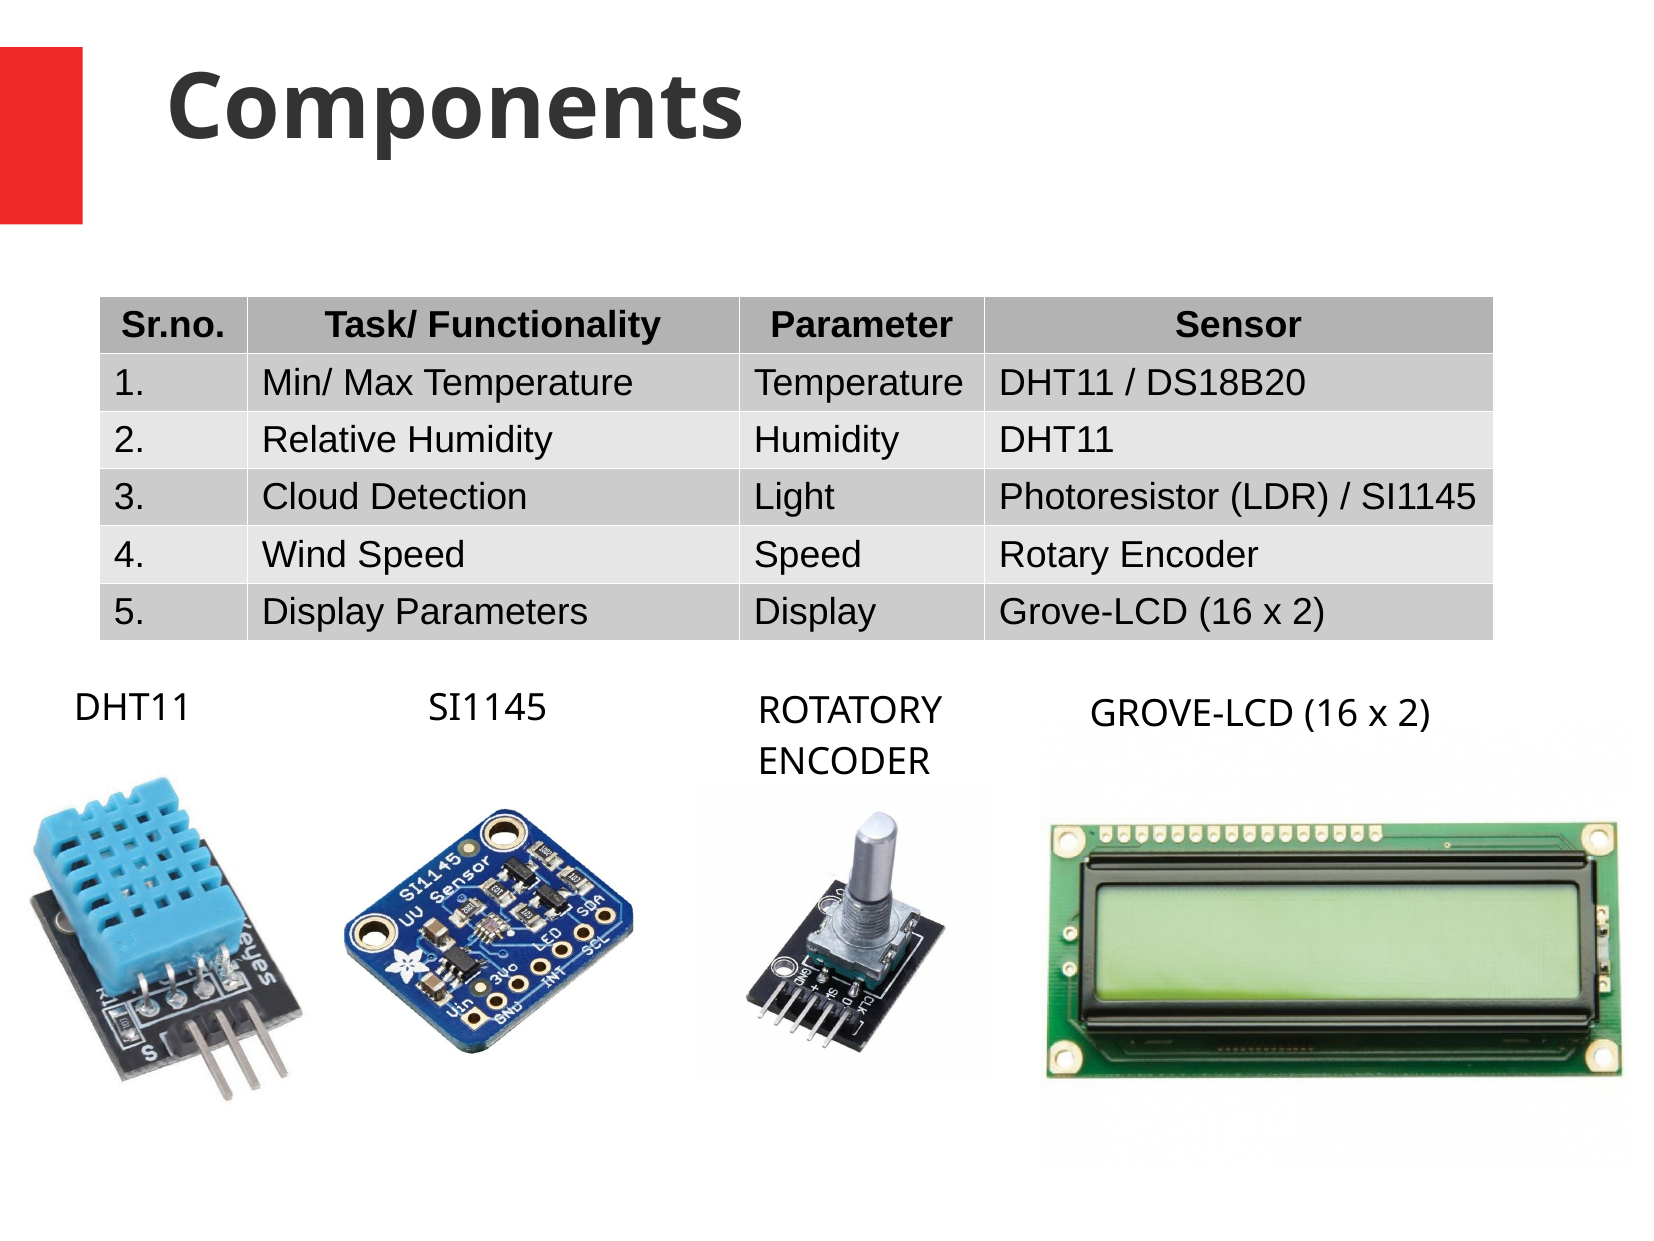

# Components
| Sr.no. | Task/ Functionality | Parameter | Sensor |
| --- | --- | --- | --- |
| 1. | Min/ Max Temperature | Temperature | DHT11 / DS18B20 |
| 2. | Relative Humidity | Humidity | DHT11 |
| 3. | Cloud Detection | Light | Photoresistor (LDR) / SI1145 |
| 4. | Wind Speed | Speed | Rotary Encoder |
| 5. | Display Parameters | Display | Grove-LCD (16 x 2) |
DHT11
SI1145
ROTATORY ENCODER
GROVE-LCD (16 x 2)
8